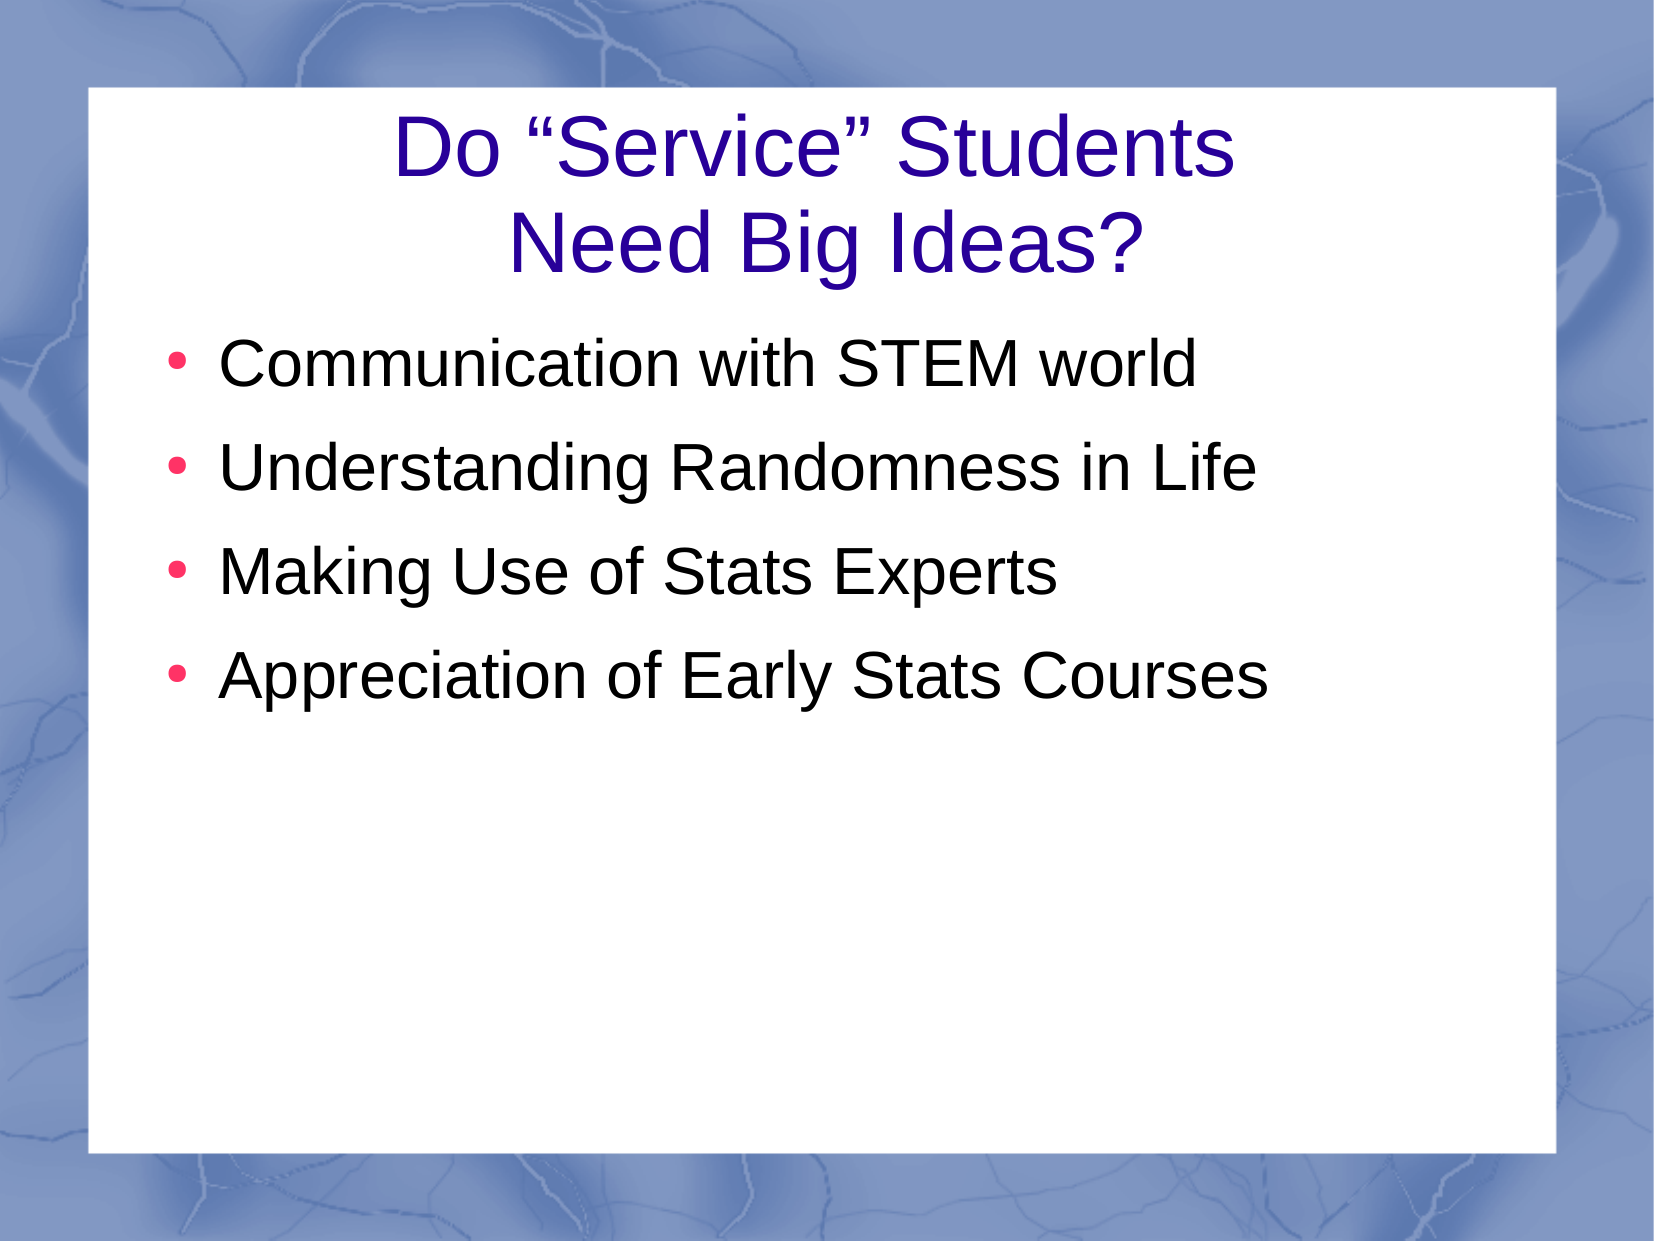

# Do “Service” Students Need Big Ideas?
Communication with STEM world
Understanding Randomness in Life
Making Use of Stats Experts
Appreciation of Early Stats Courses